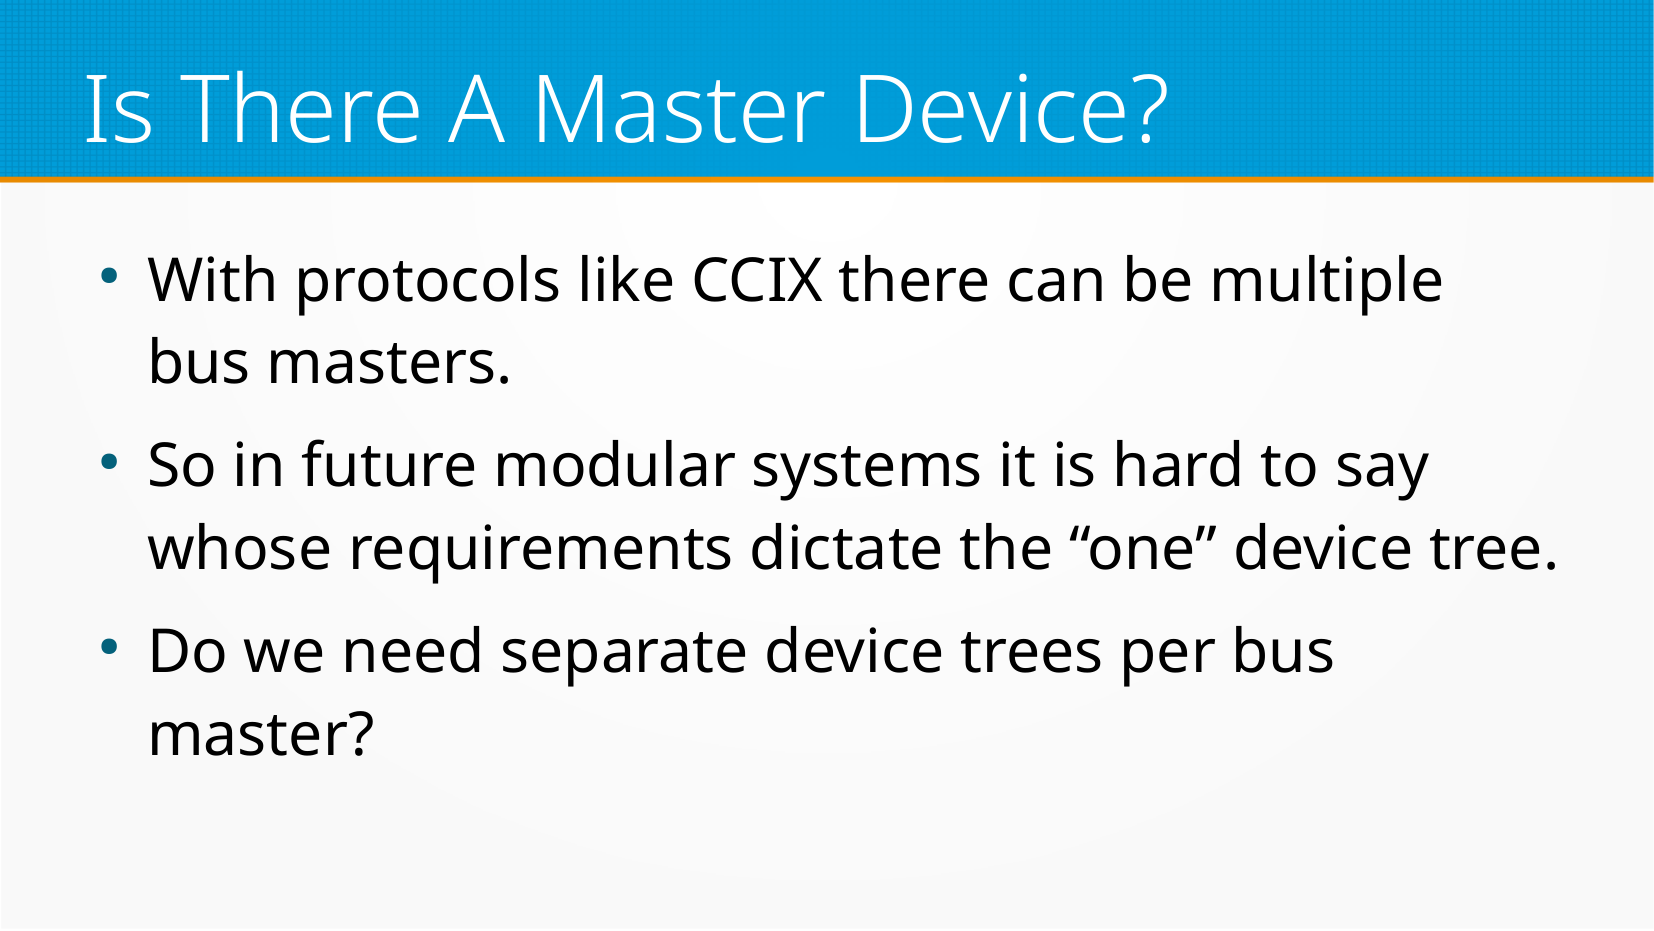

# Is There A Master Device?
With protocols like CCIX there can be multiple bus masters.
So in future modular systems it is hard to say whose requirements dictate the “one” device tree.
Do we need separate device trees per bus master?